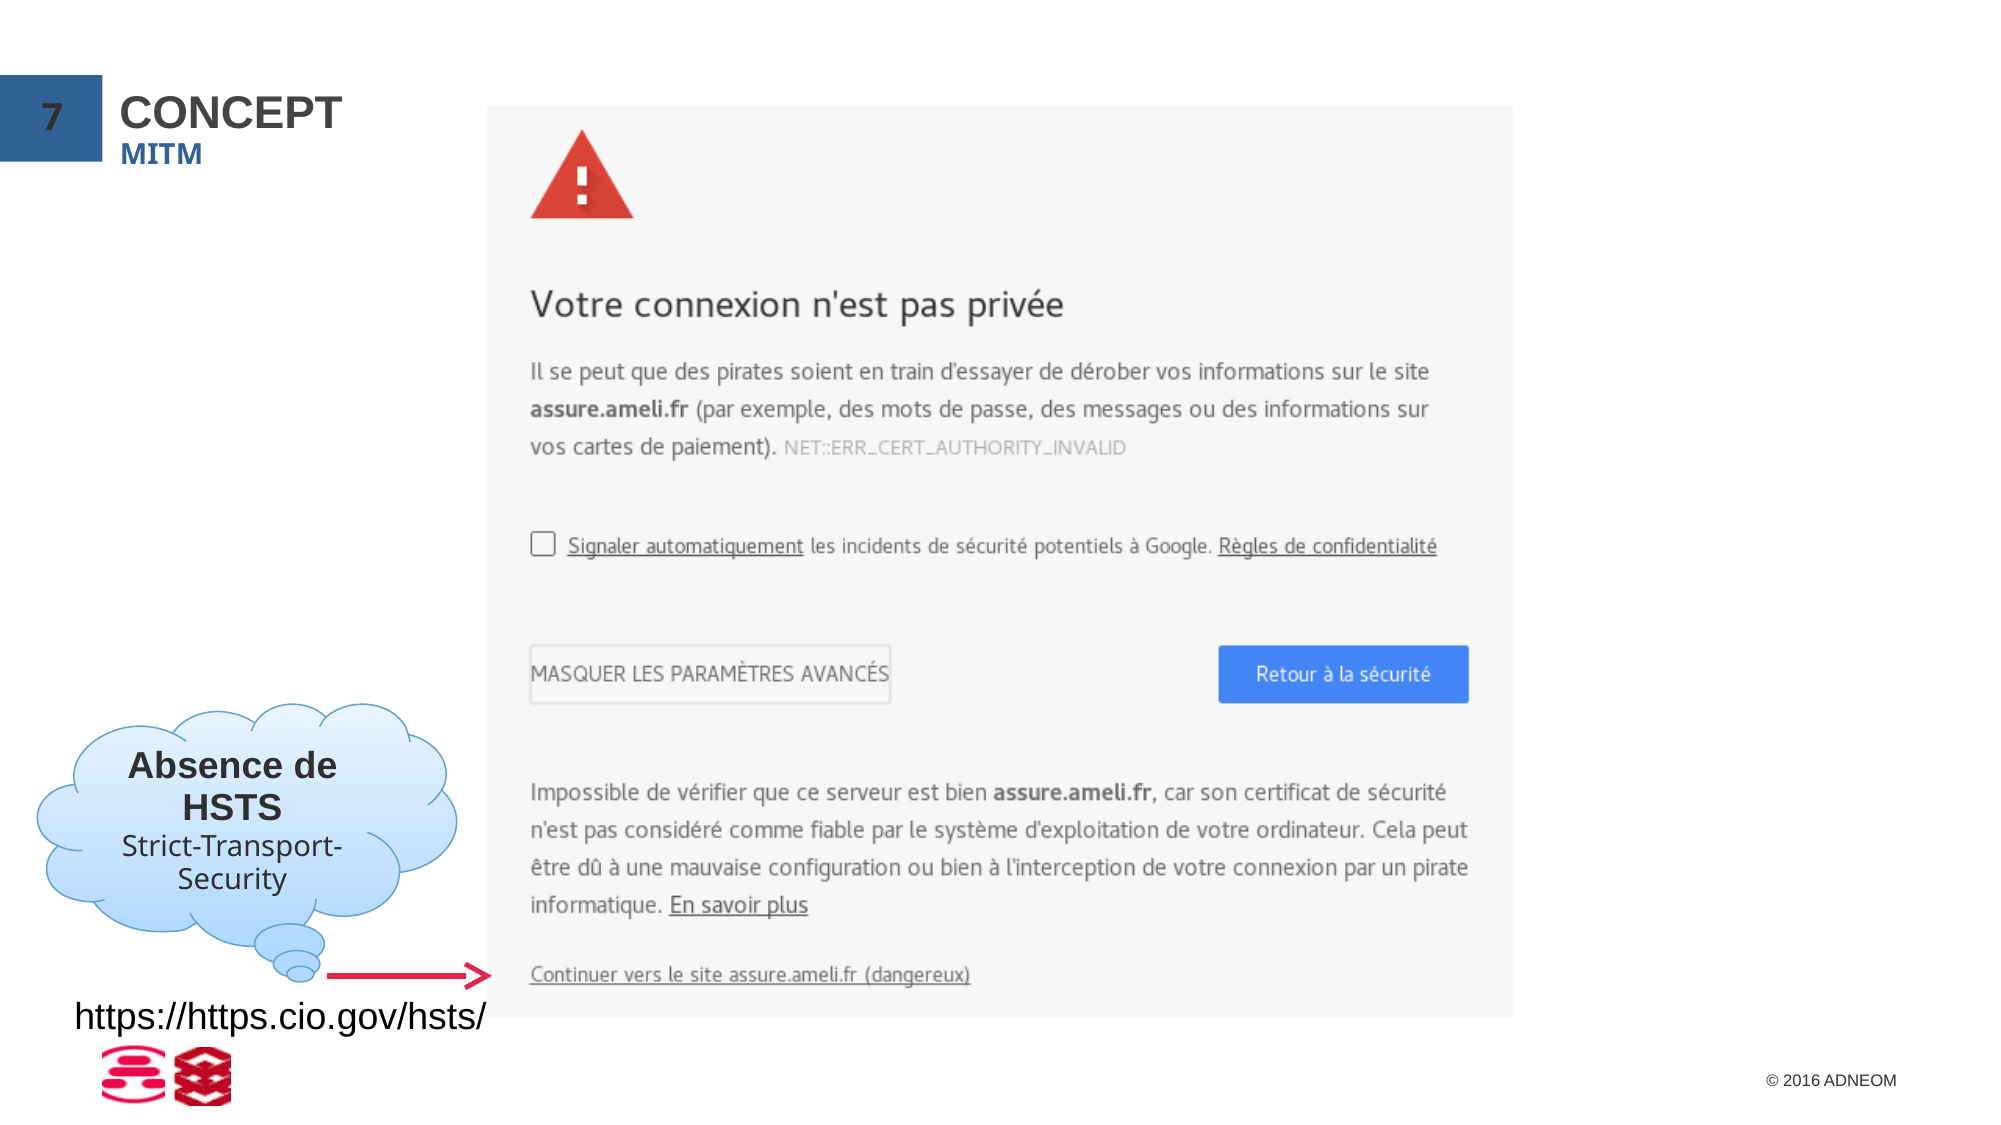

# CONCEPT
MITM
Absence de HSTS
Strict-Transport-Security
https://https.cio.gov/hsts/